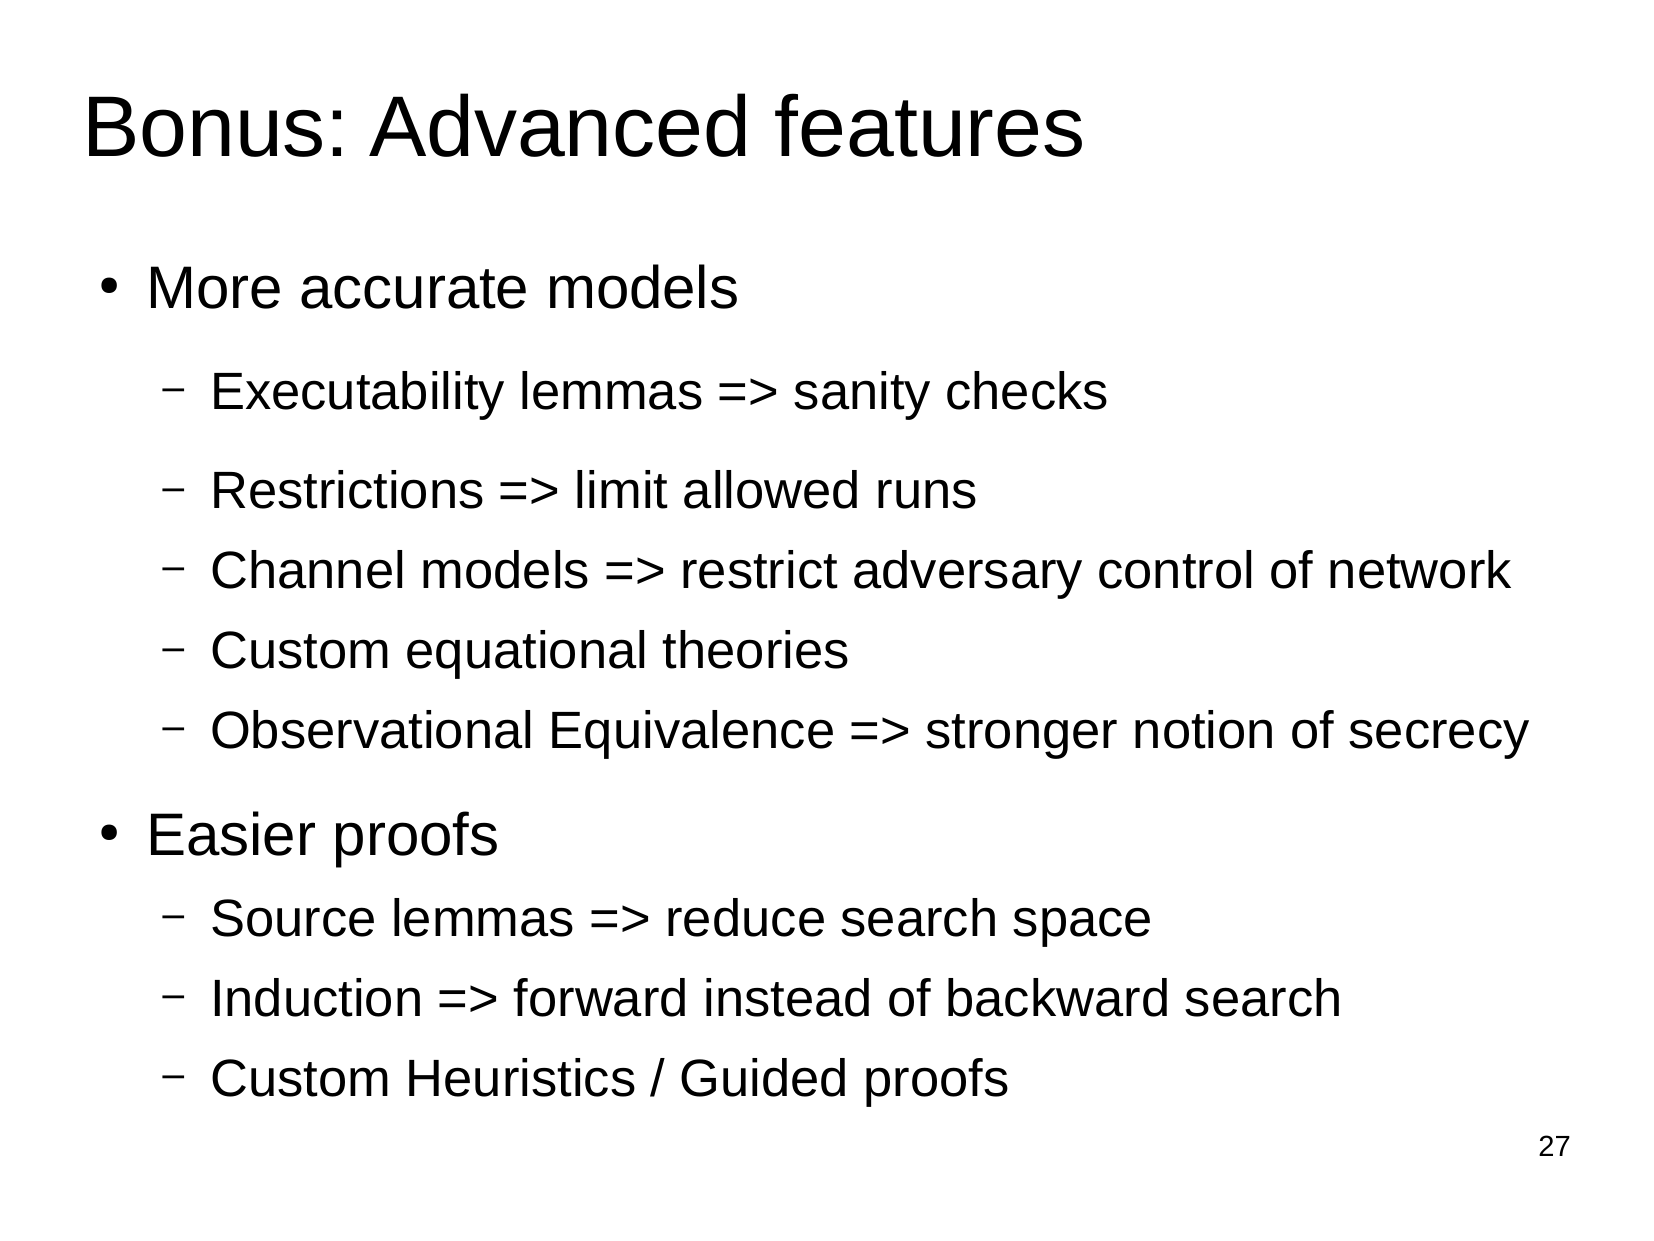

# Bonus: Advanced features
More accurate models
Executability lemmas => sanity checks
Restrictions => limit allowed runs
Channel models => restrict adversary control of network
Custom equational theories
Observational Equivalence => stronger notion of secrecy
Easier proofs
Source lemmas => reduce search space
Induction => forward instead of backward search
Custom Heuristics / Guided proofs
27